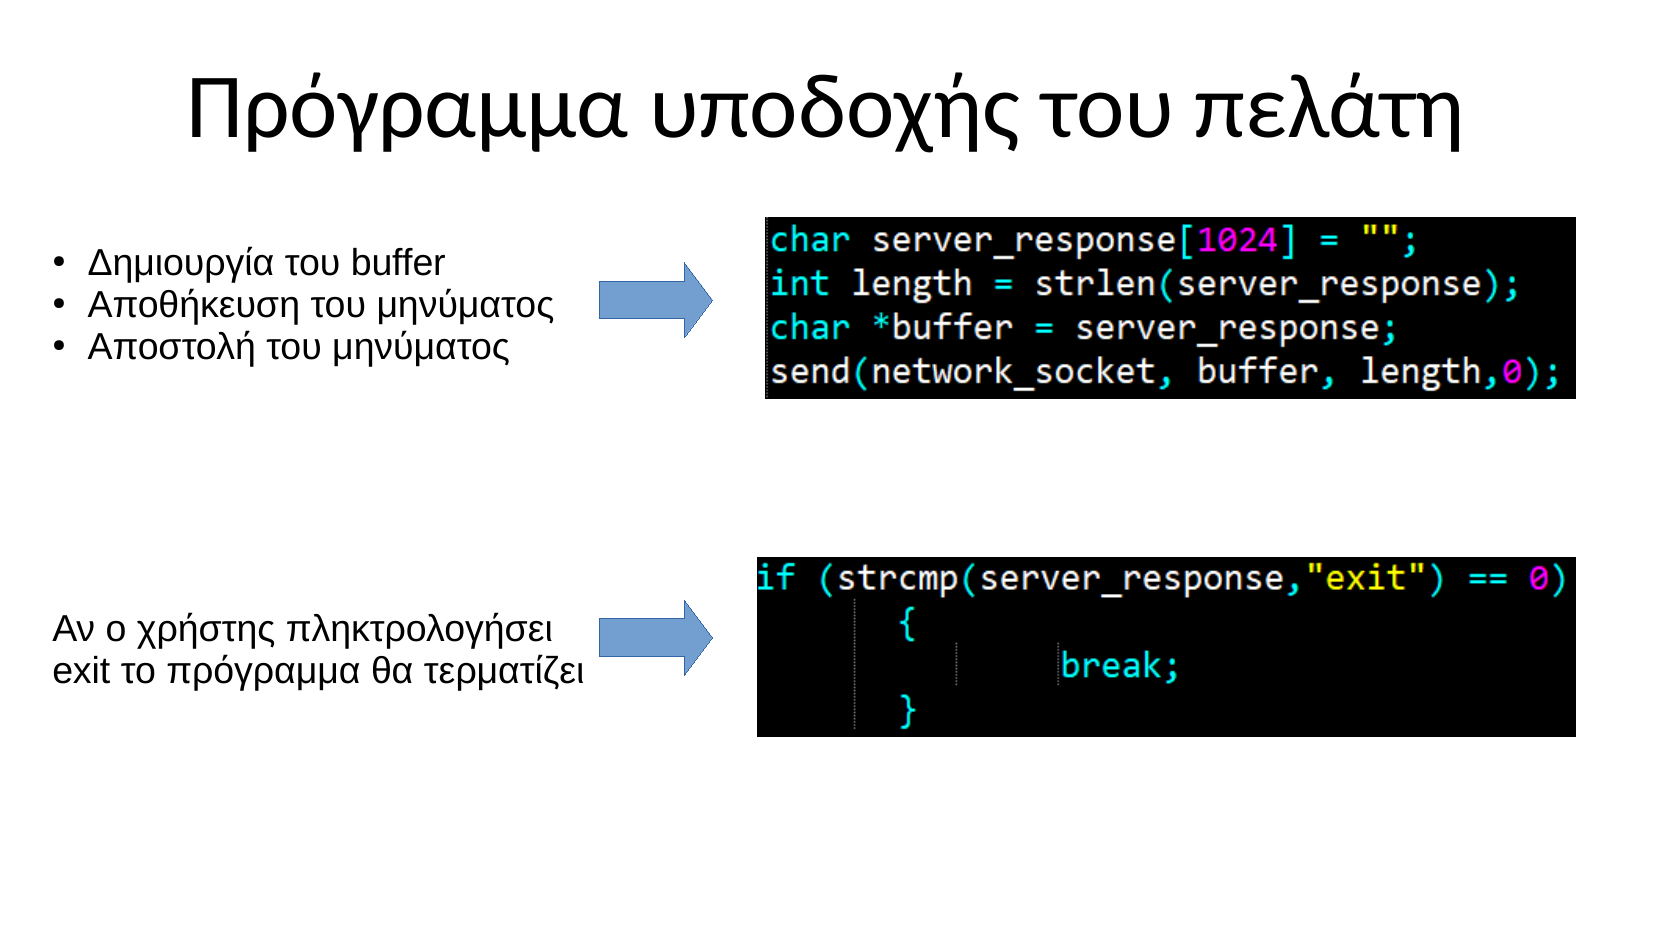

# Πρόγραμμα υποδοχής του πελάτη
Δημιουργία του buffer
Αποθήκευση του μηνύματος
Αποστολή του μηνύματος
Αν ο χρήστης πληκτρολογήσει
exit το πρόγραμμα θα τερματίζει